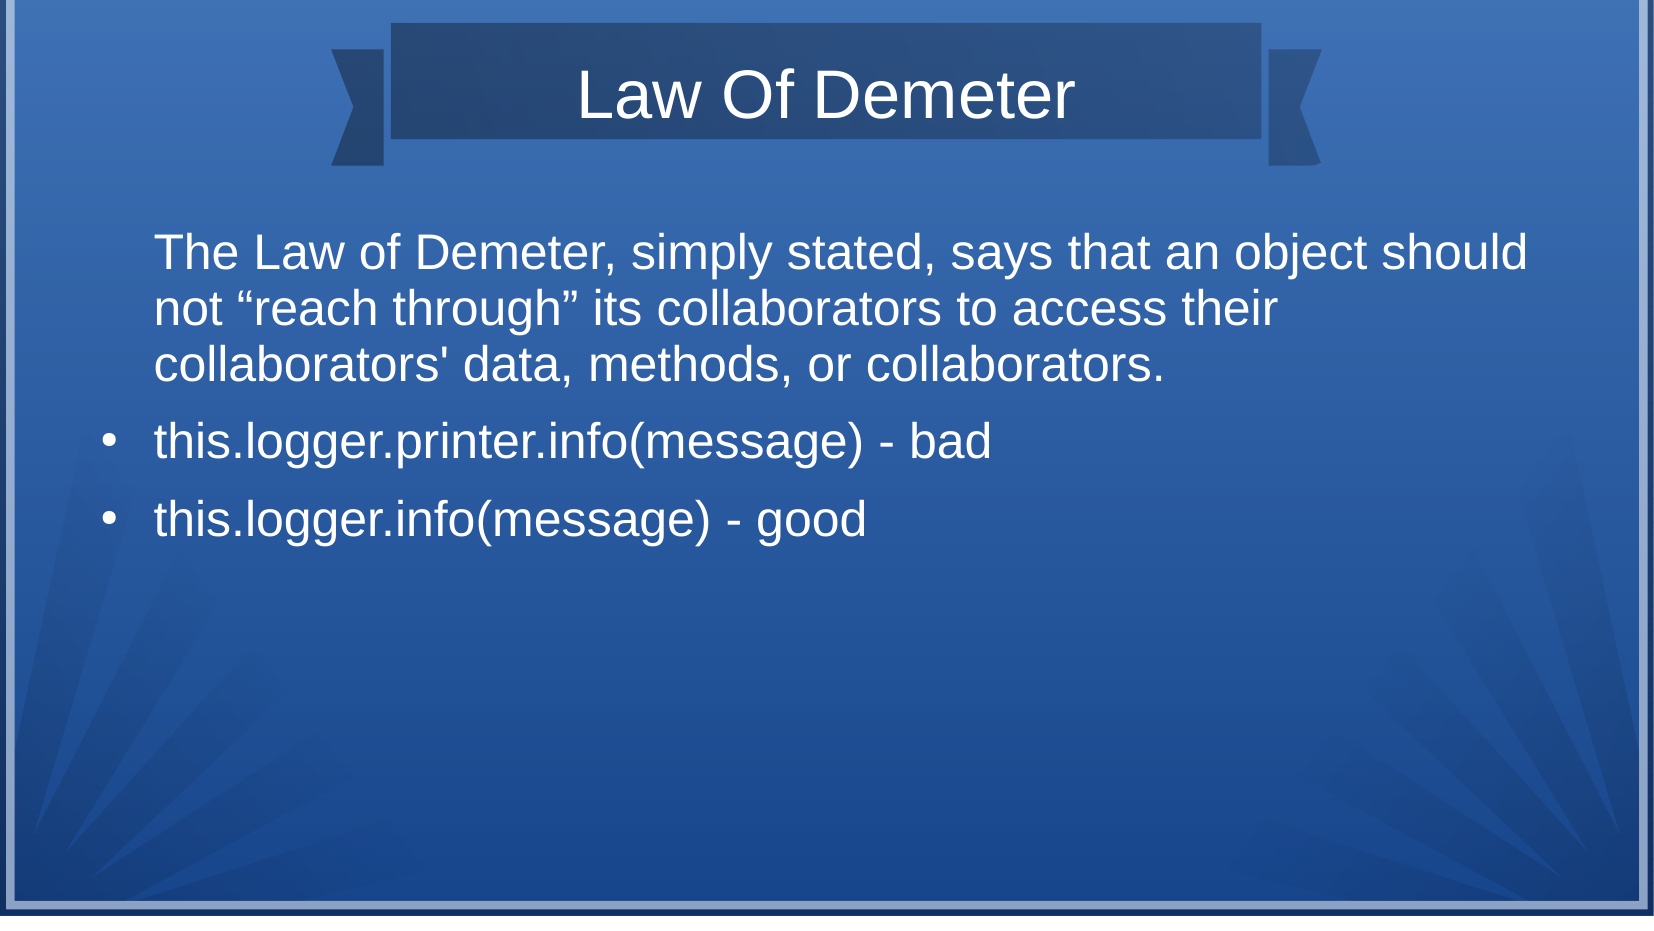

# Law Of Demeter
The Law of Demeter, simply stated, says that an object should not “reach through” its collaborators to access their collaborators' data, methods, or collaborators.
this.logger.printer.info(message) - bad
this.logger.info(message) - good